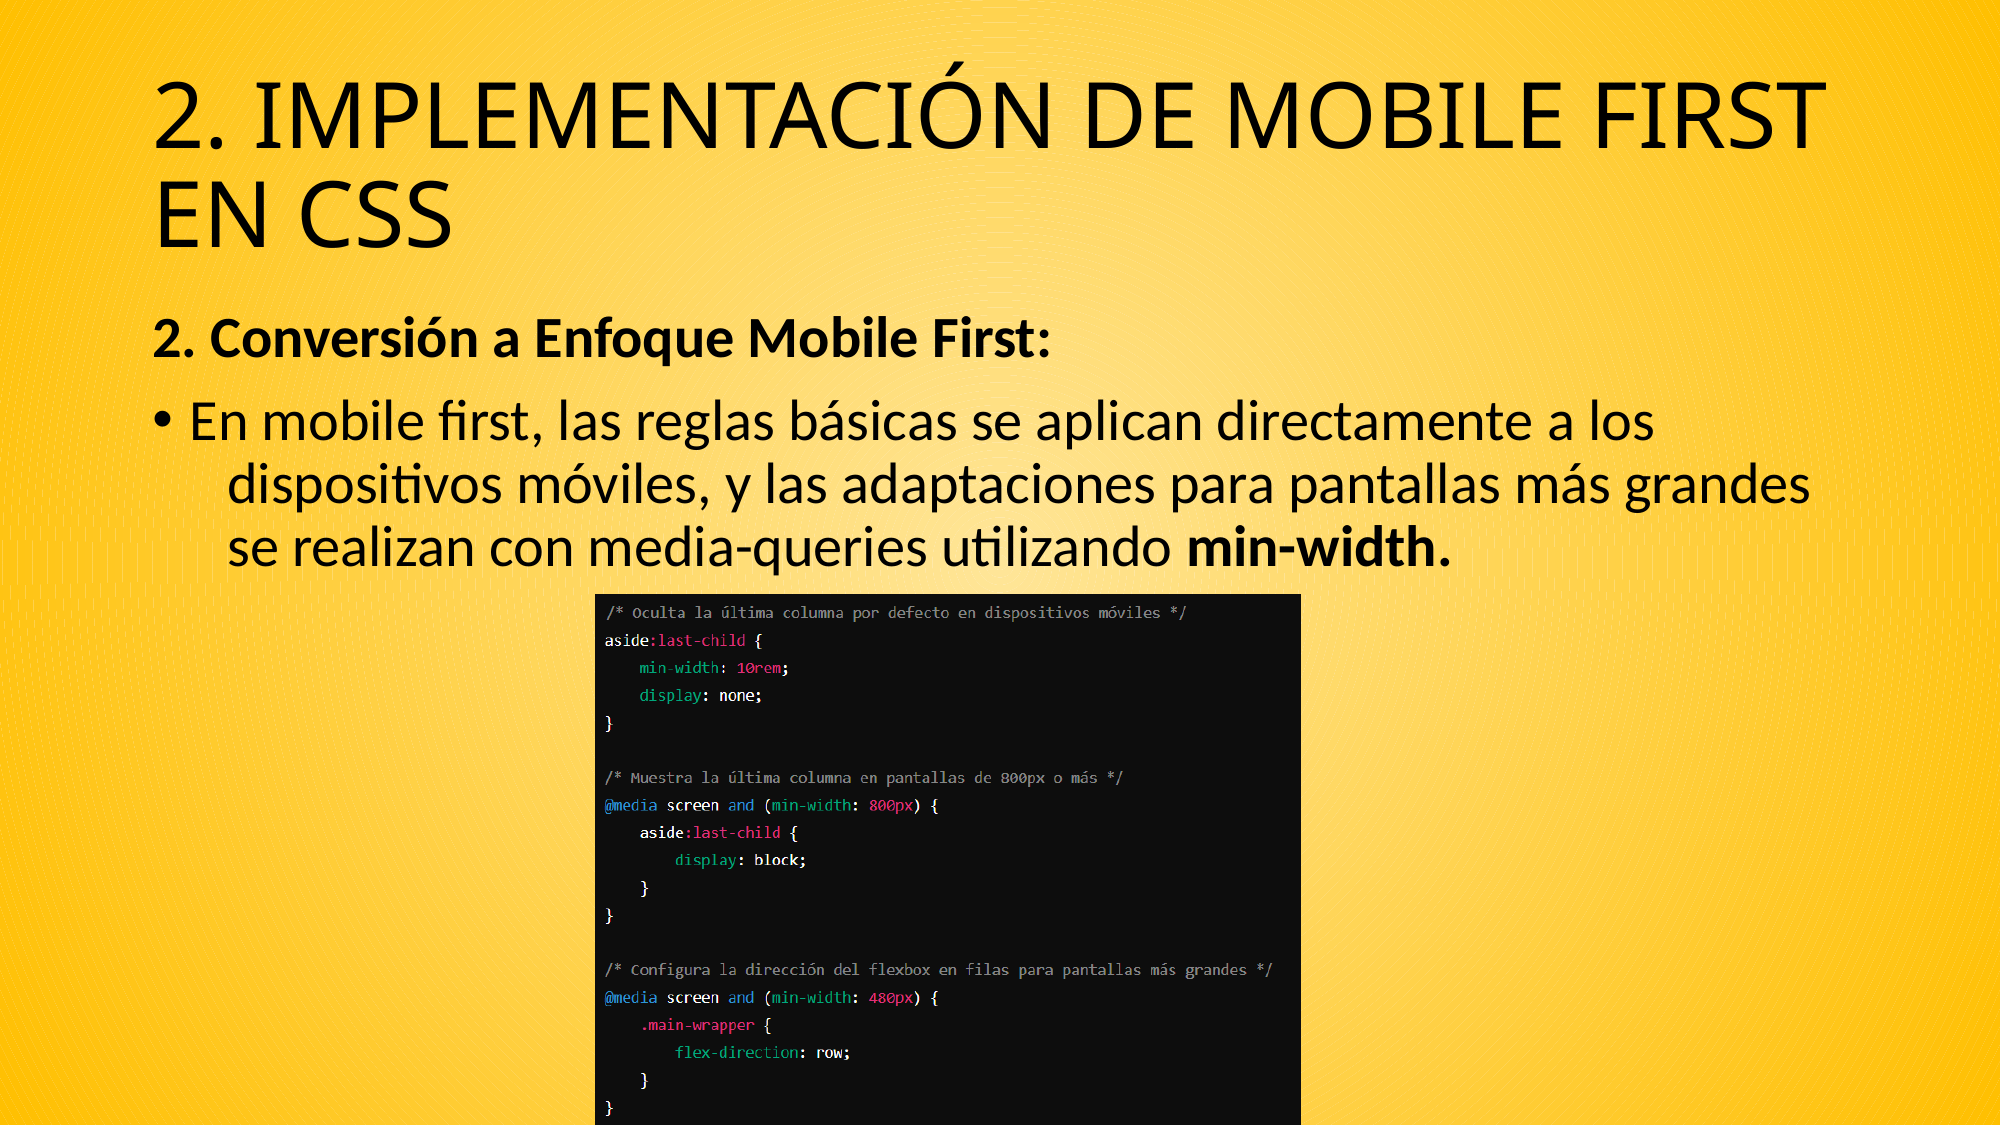

# 2. IMPLEMENTACIÓN DE MOBILE FIRST EN CSS
2. Conversión a Enfoque Mobile First:
En mobile first, las reglas básicas se aplican directamente a los dispositivos móviles, y las adaptaciones para pantallas más grandes se realizan con media-queries utilizando min-width.